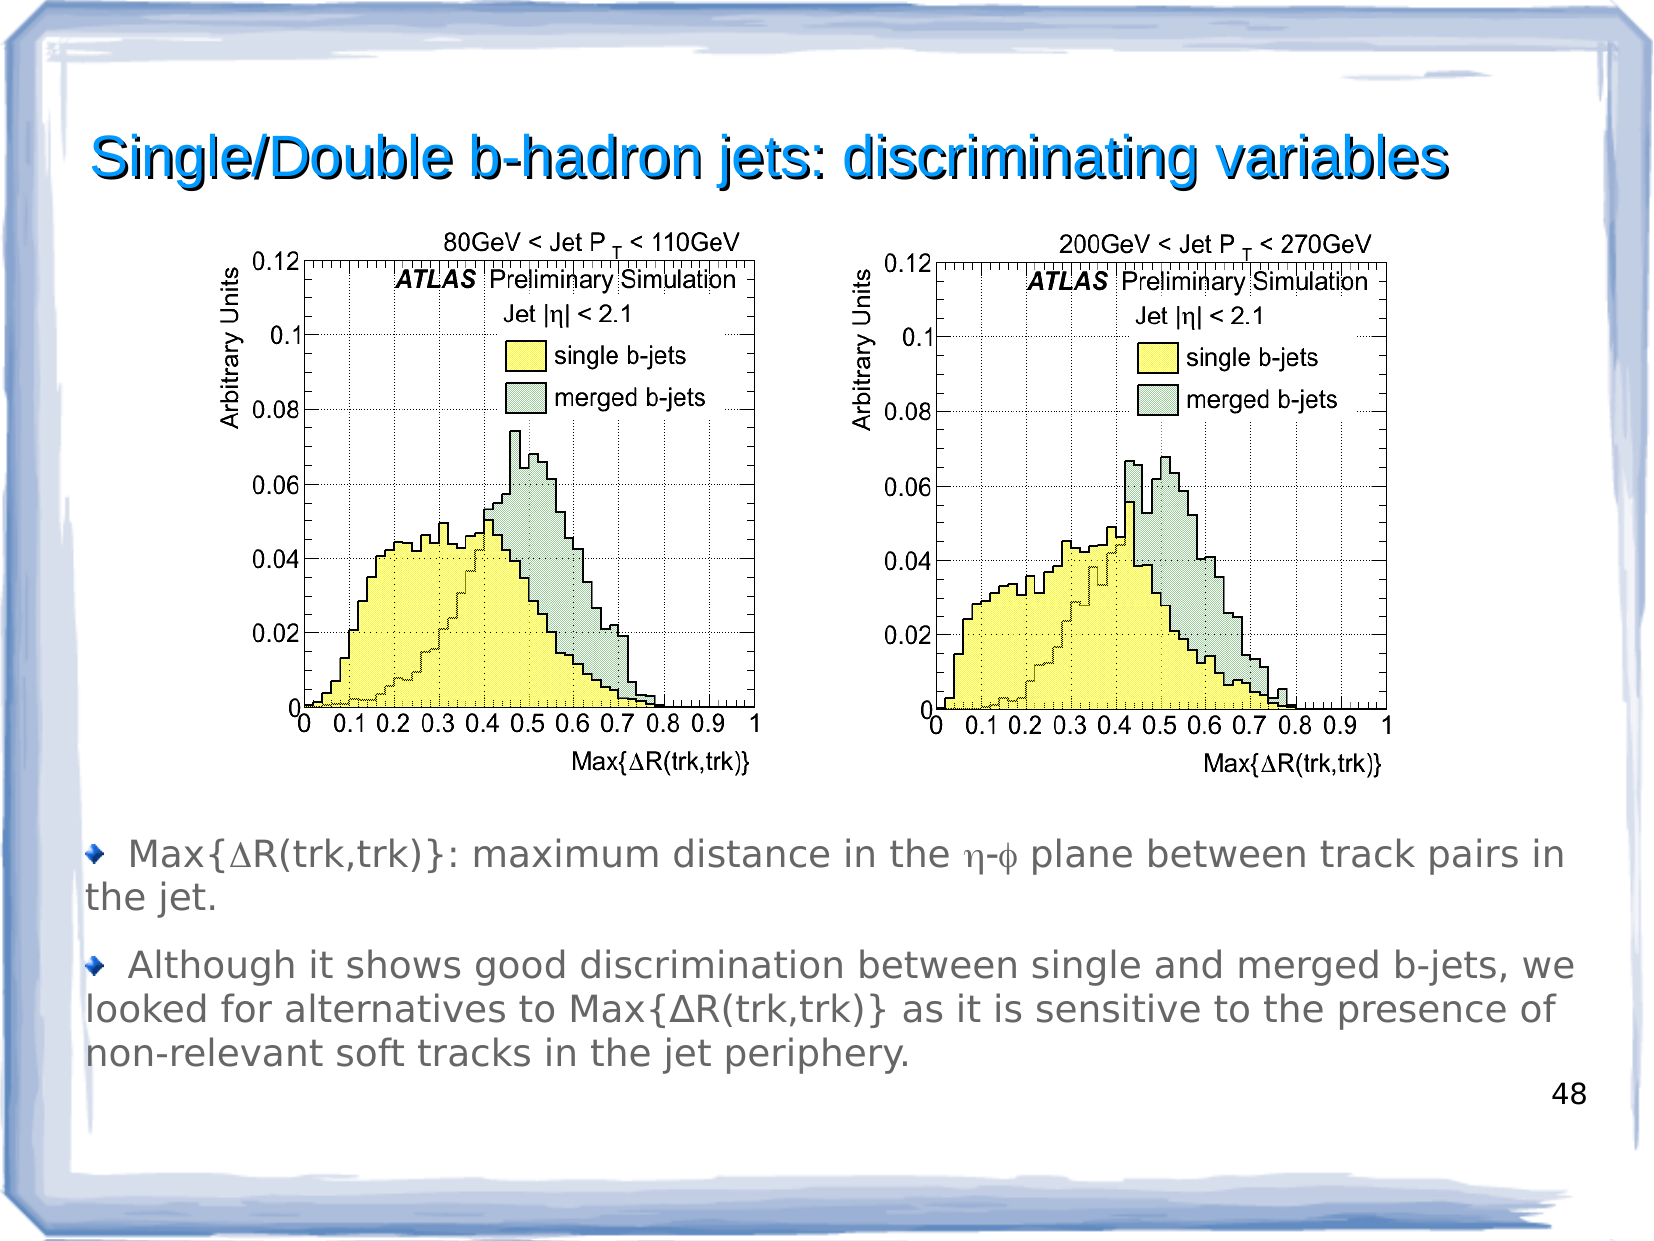

# Single/Double b-hadron jets: discriminating variables
 Max{DR(trk,trk)}: maximum distance in the h-f plane between track pairs in the jet.
 Although it shows good discrimination between single and merged b-jets, we looked for alternatives to Max{∆R(trk,trk)} as it is sensitive to the presence of non-relevant soft tracks in the jet periphery.
48